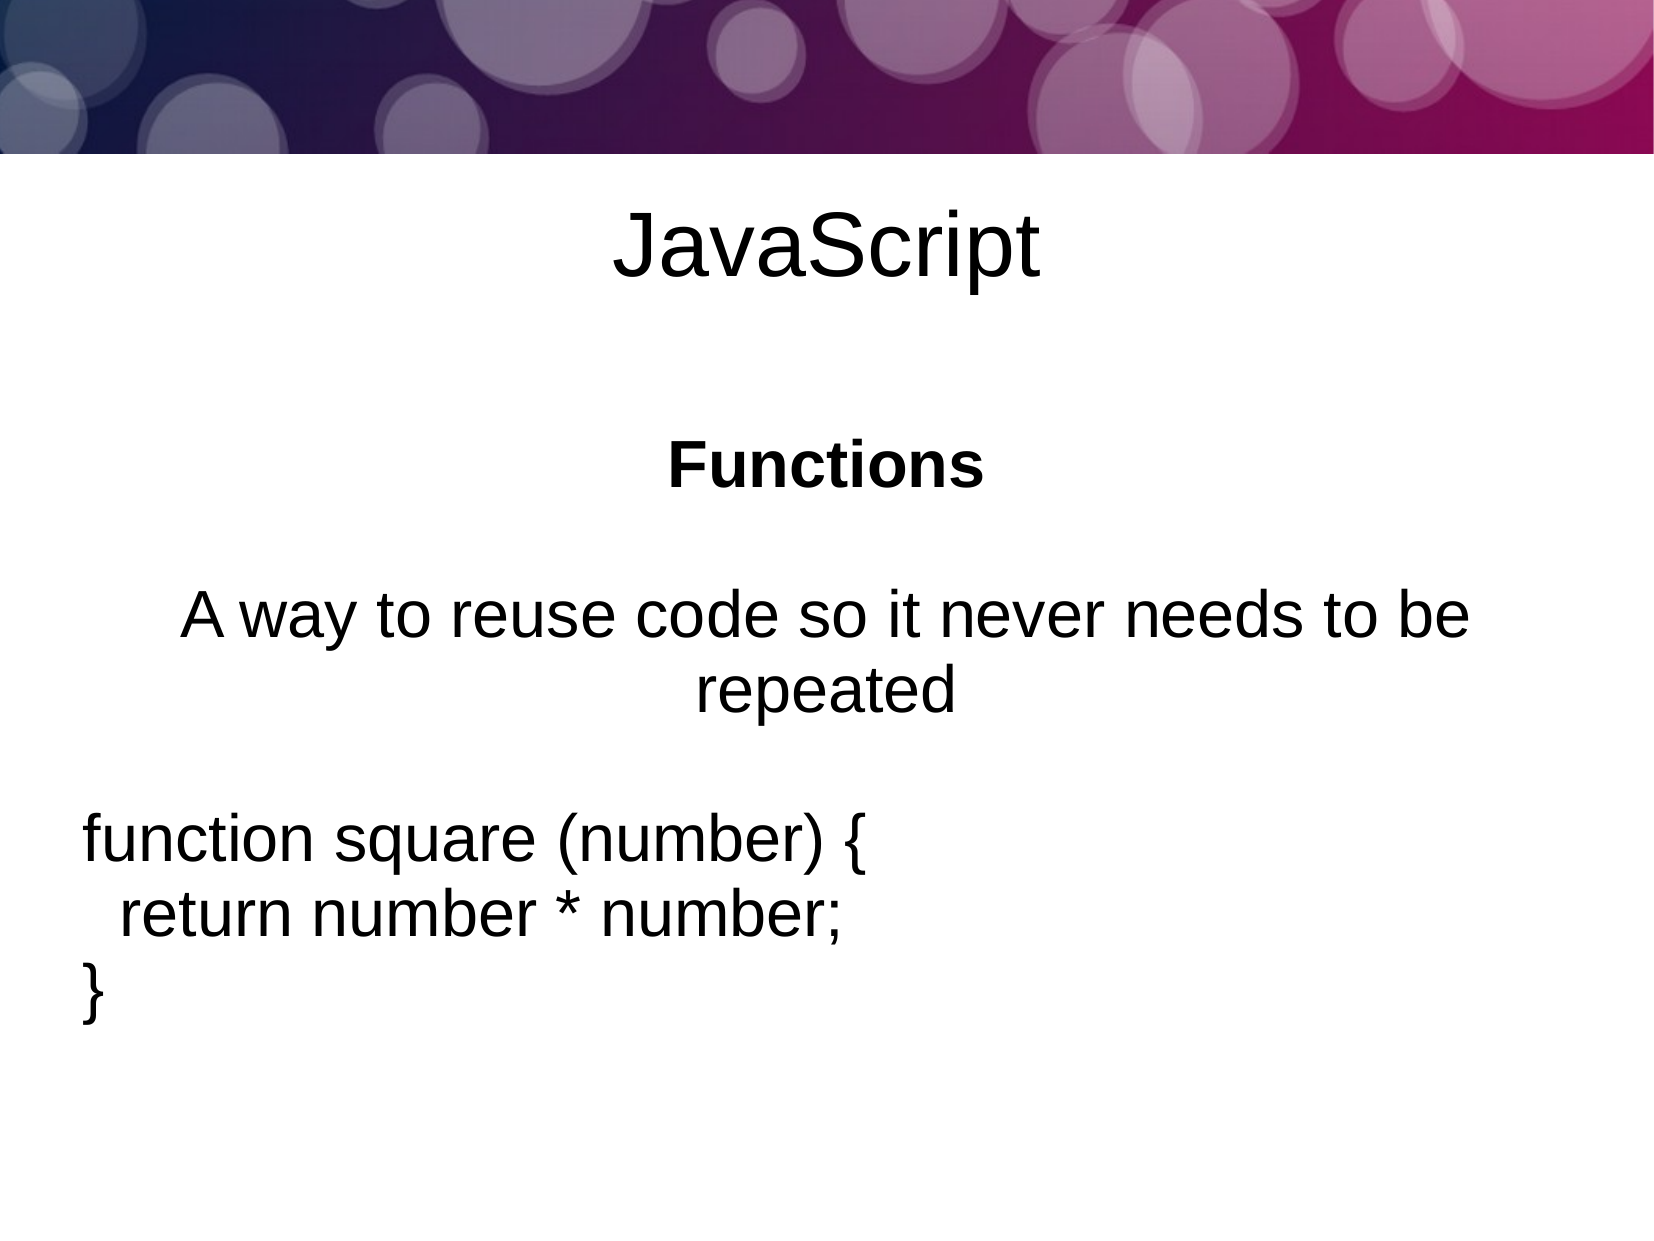

# JavaScript
Functions
A way to reuse code so it never needs to be repeated
function square (number) {
 return number * number;
}